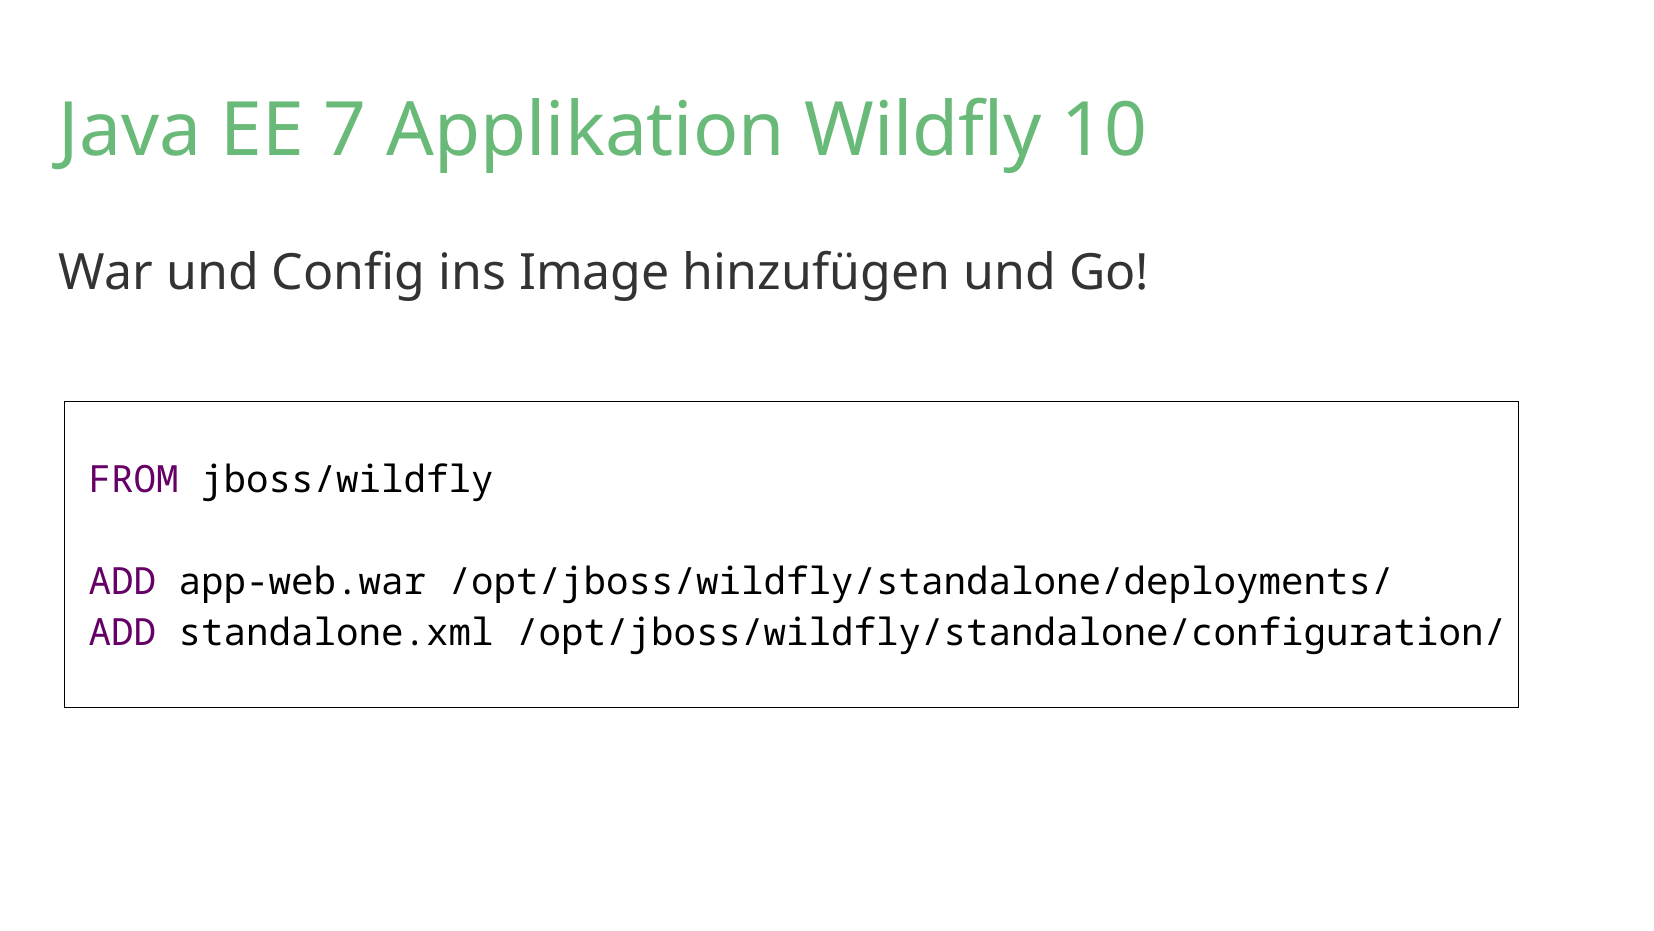

# Java EE 7 Applikation Wildfly 10
War und Config ins Image hinzufügen und Go!
FROM jboss/wildfly
ADD app-web.war /opt/jboss/wildfly/standalone/deployments/
ADD standalone.xml /opt/jboss/wildfly/standalone/configuration/